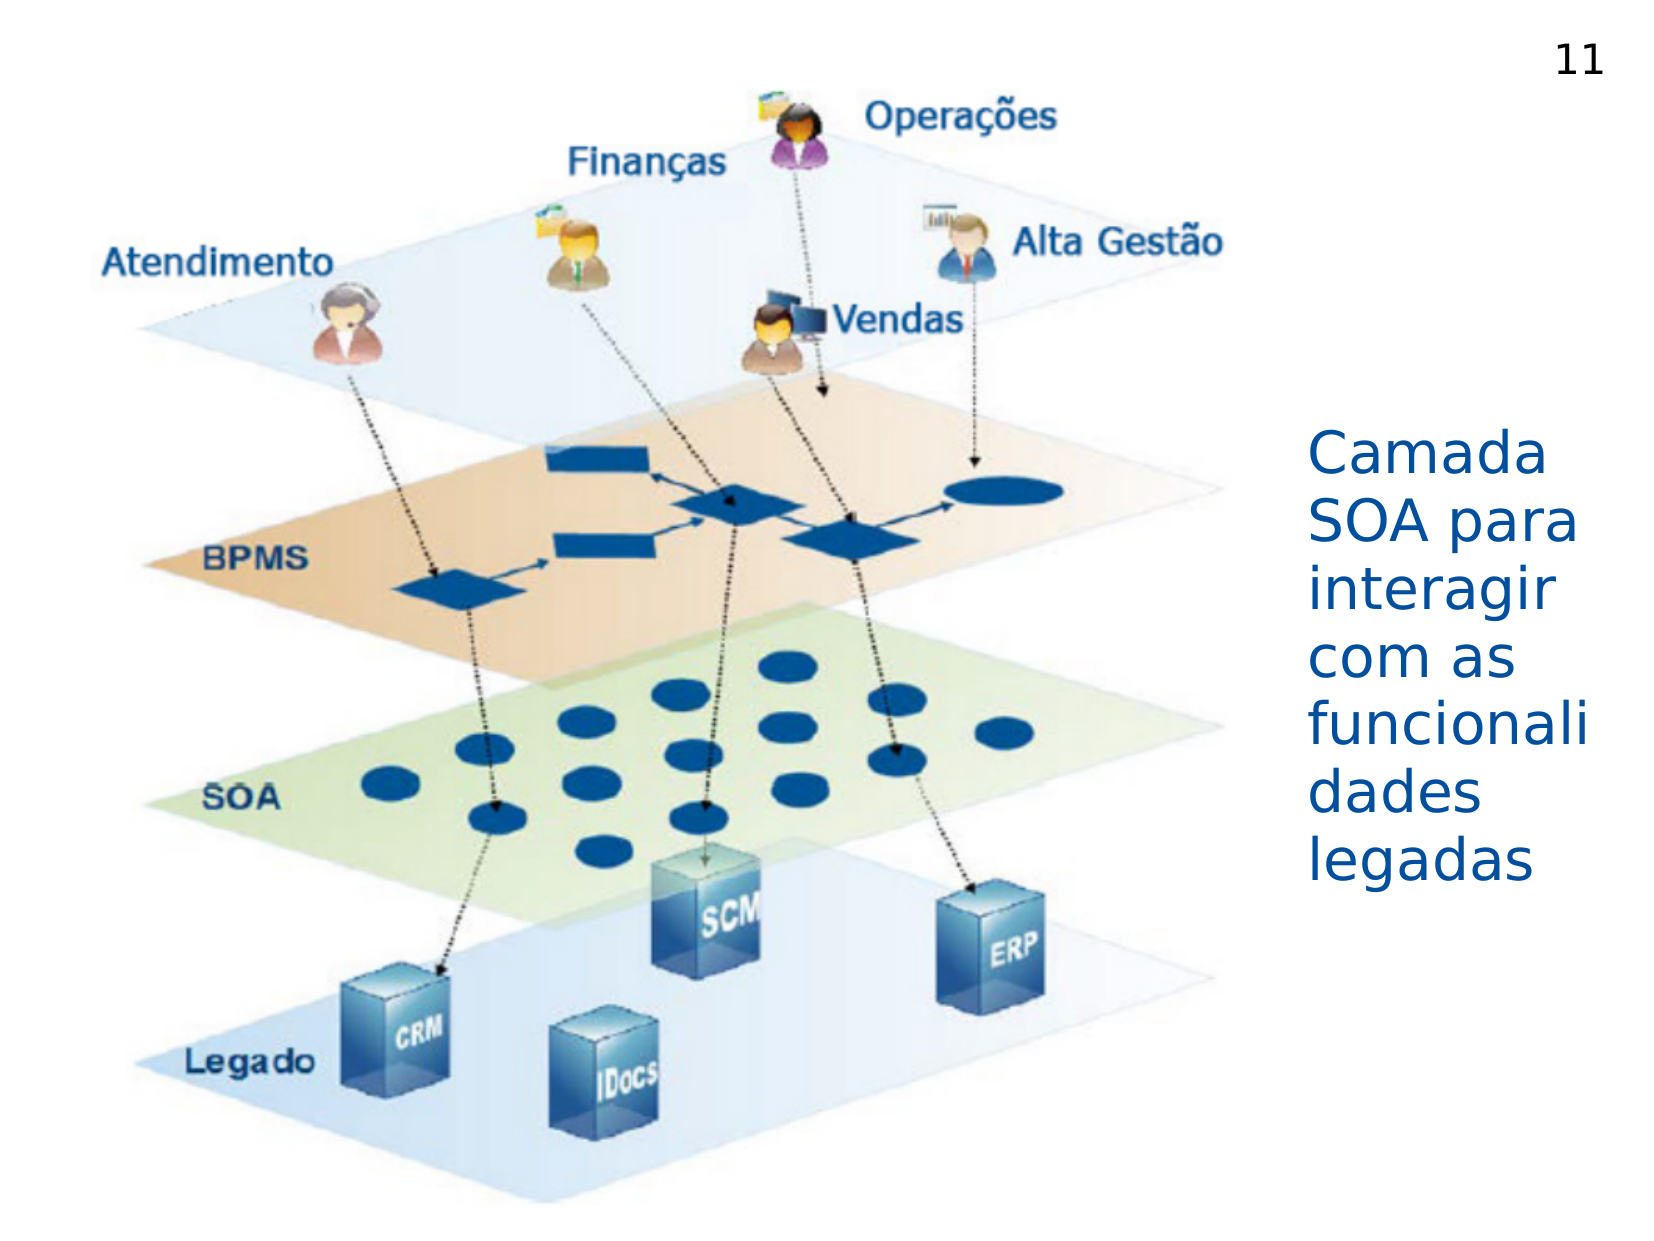

11
# Camada SOA para interagir com as funcionalidades legadas